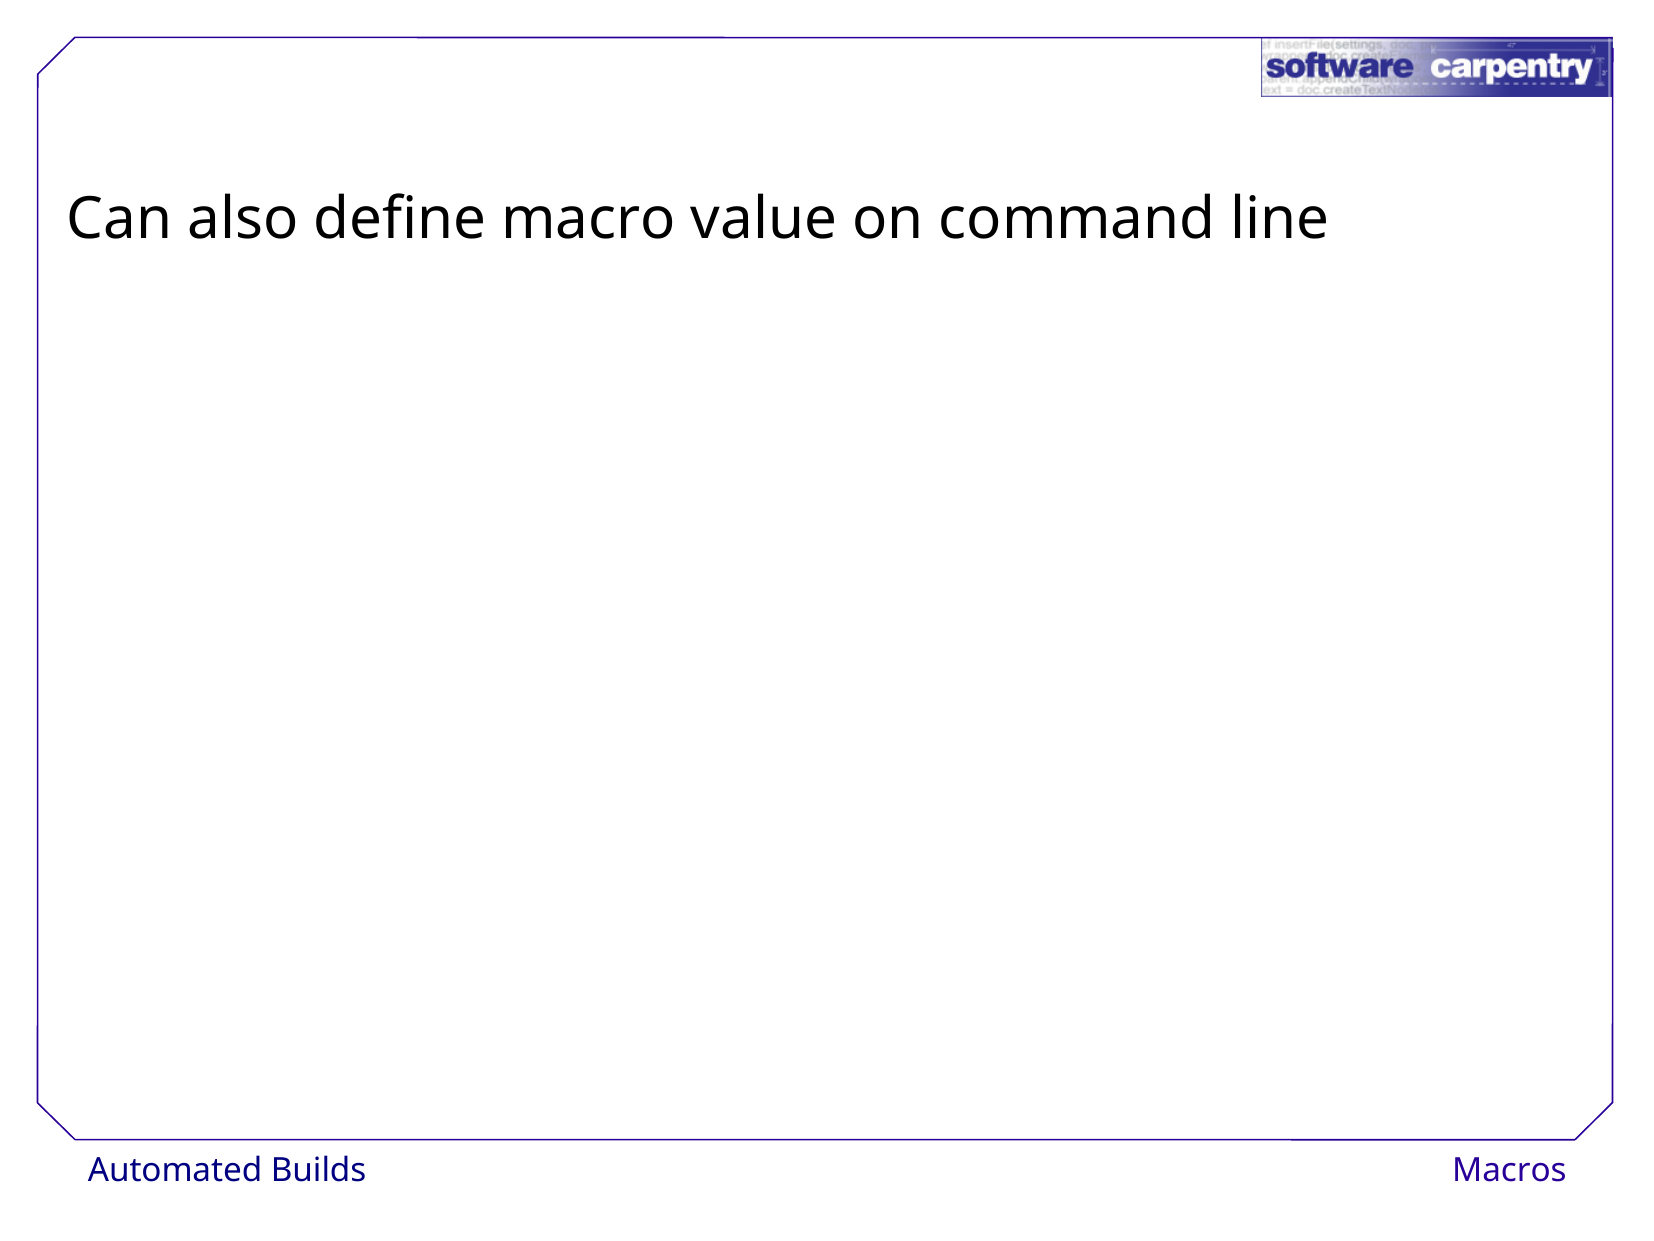

Can also define macro value on command line